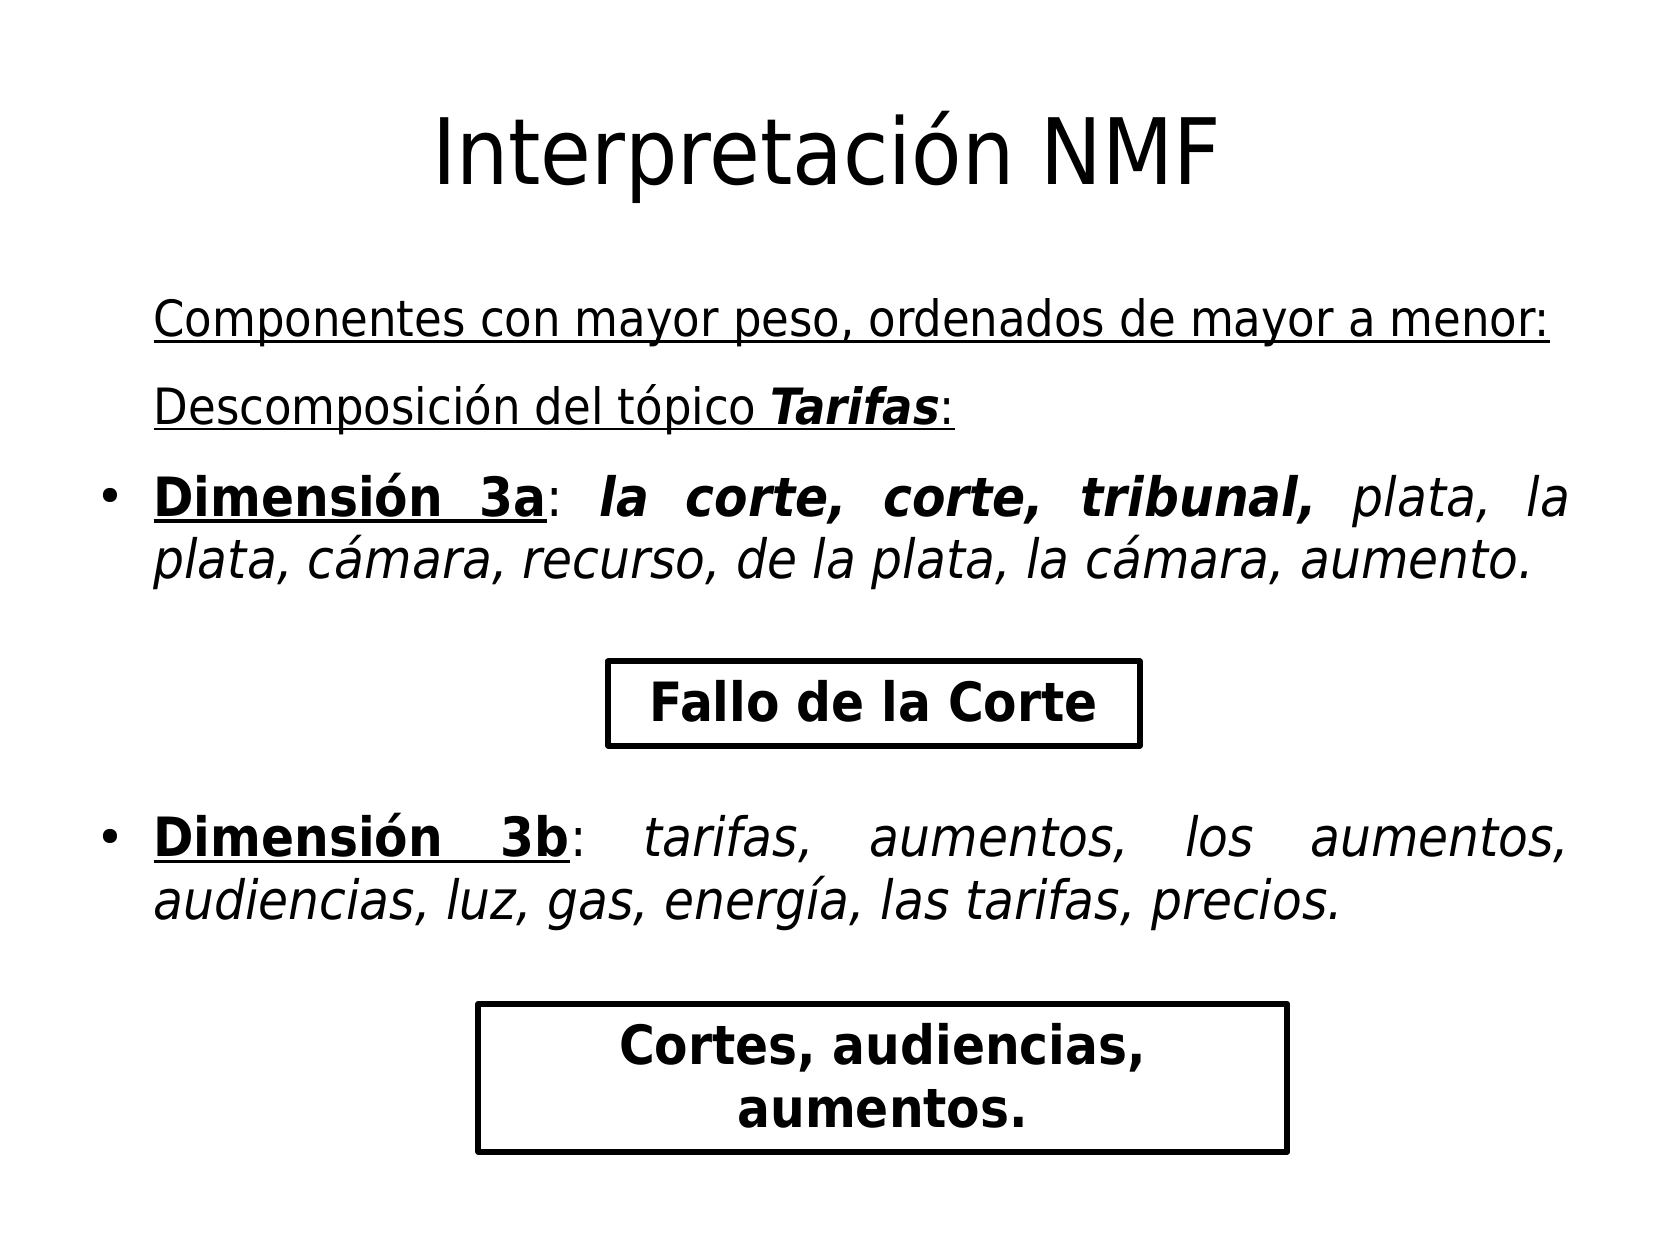

# Interpretación NMF
Componentes con mayor peso, ordenados de mayor a menor:
Descomposición del tópico Tarifas:
Dimensión 3a: la corte, corte, tribunal, plata, la plata, cámara, recurso, de la plata, la cámara, aumento.
Dimensión 3b: tarifas, aumentos, los aumentos, audiencias, luz, gas, energía, las tarifas, precios.
Fallo de la Corte
Cortes, audiencias, aumentos.